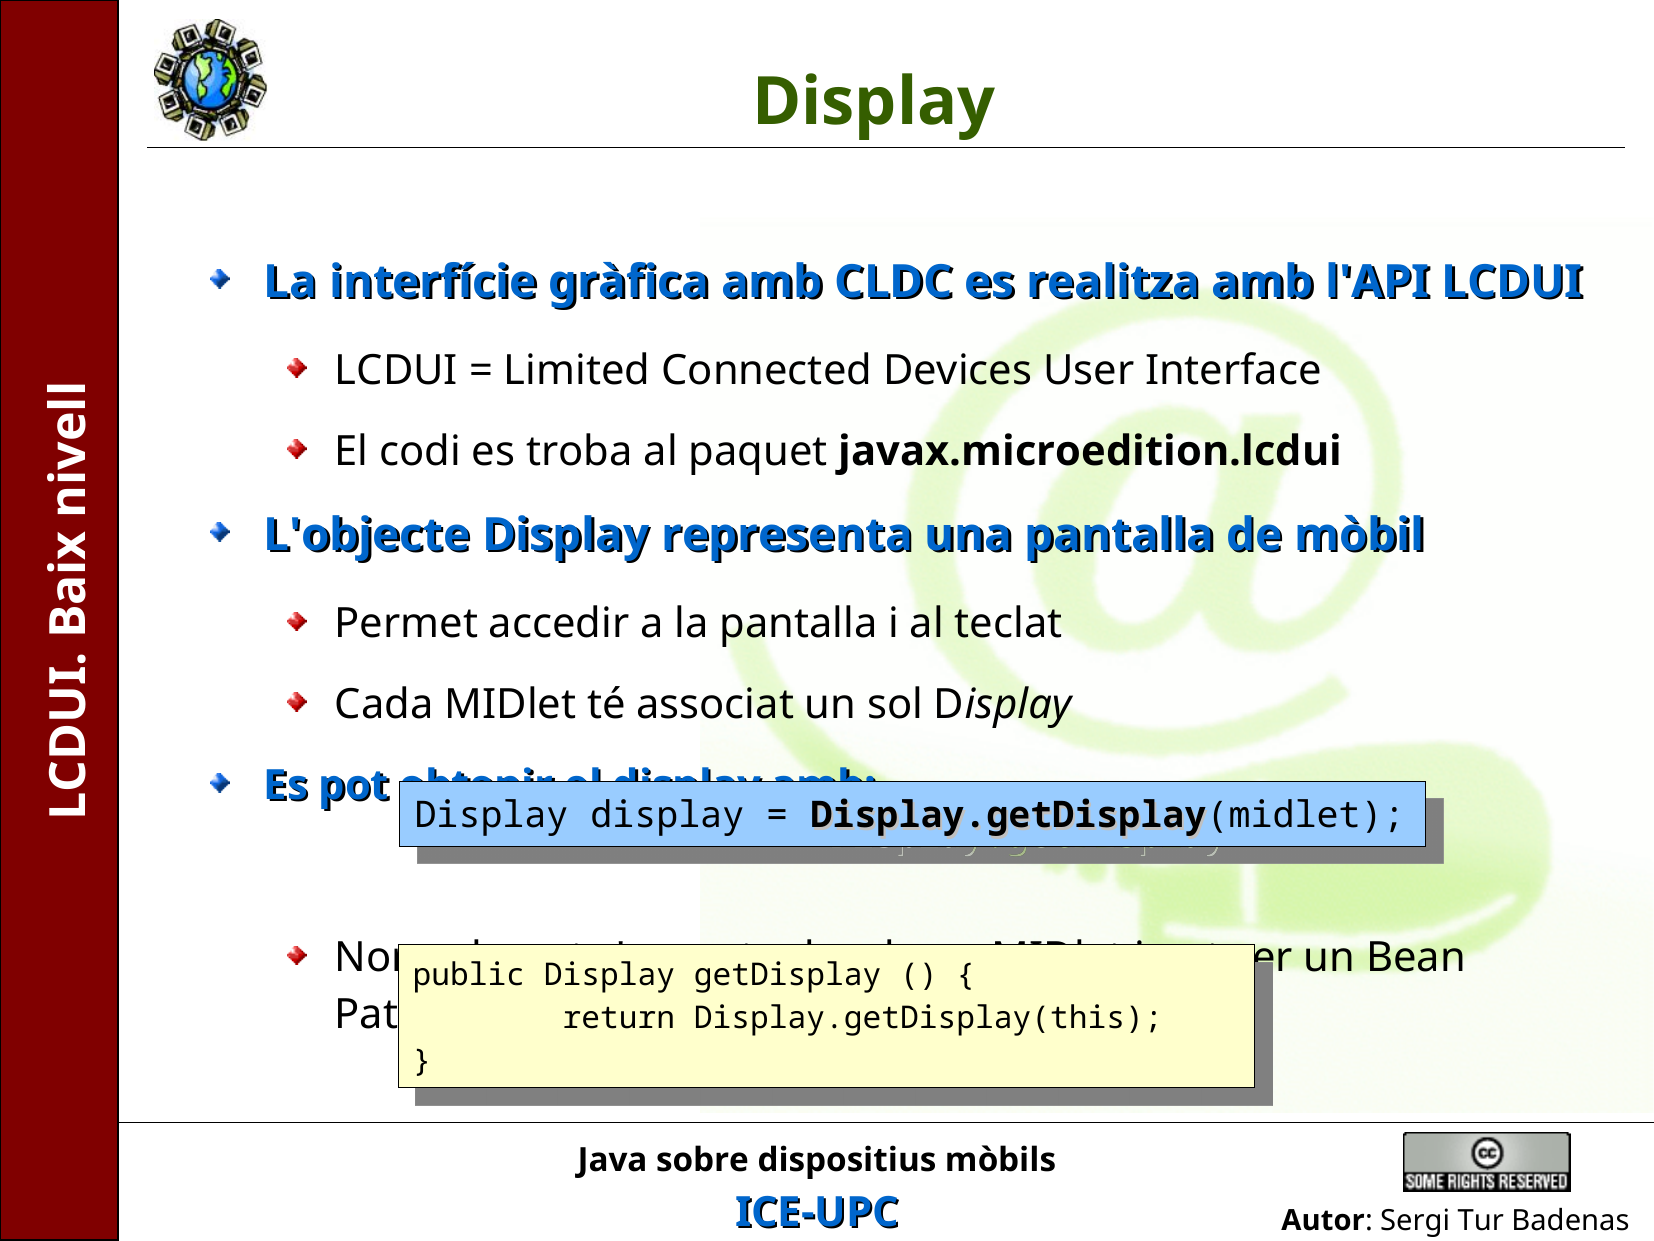

# Display
La interfície gràfica amb CLDC es realitza amb l'API LCDUI
LCDUI = Limited Connected Devices User Interface
El codi es troba al paquet javax.microedition.lcdui
L'objecte Display representa una pantalla de mòbil
Permet accedir a la pantalla i al teclat
Cada MIDlet té associat un sol Display
Es pot obtenir el display amb:
Normalment s'executa des de un MIDlet i pot ser un Bean Pattern:
Display display = Display.getDisplay(midlet);
public Display getDisplay () {
 return Display.getDisplay(this);
}